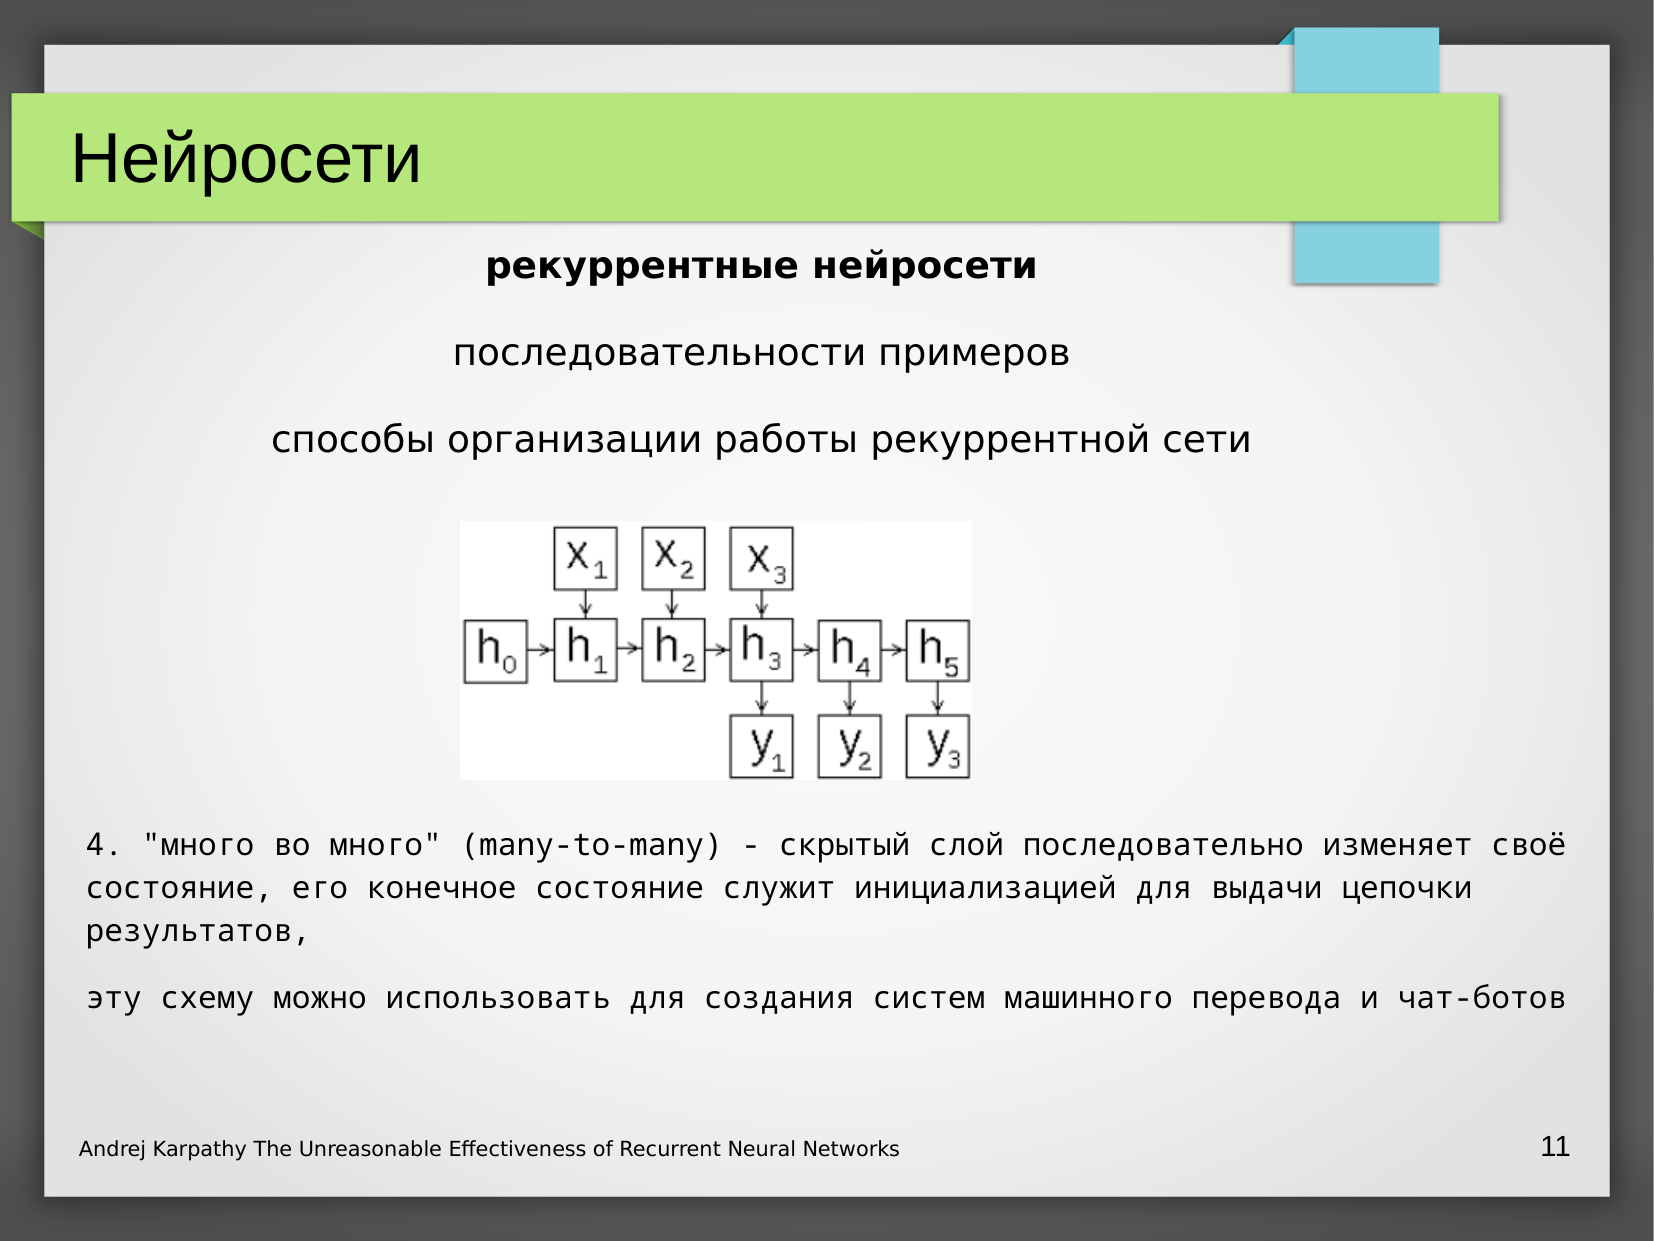

# Нейросети
рекуррентные нейросети
последовательности примеров
способы организации работы рекуррентной сети
4. "много во много" (many-to-many) - скрытый слой последовательно изменяет своё состояние, его конечное состояние служит инициализацией для выдачи цепочки результатов,
эту схему можно использовать для создания систем машинного перевода и чат-ботов
11
Andrej Karpathy The Unreasonable Effectiveness of Recurrent Neural Networks